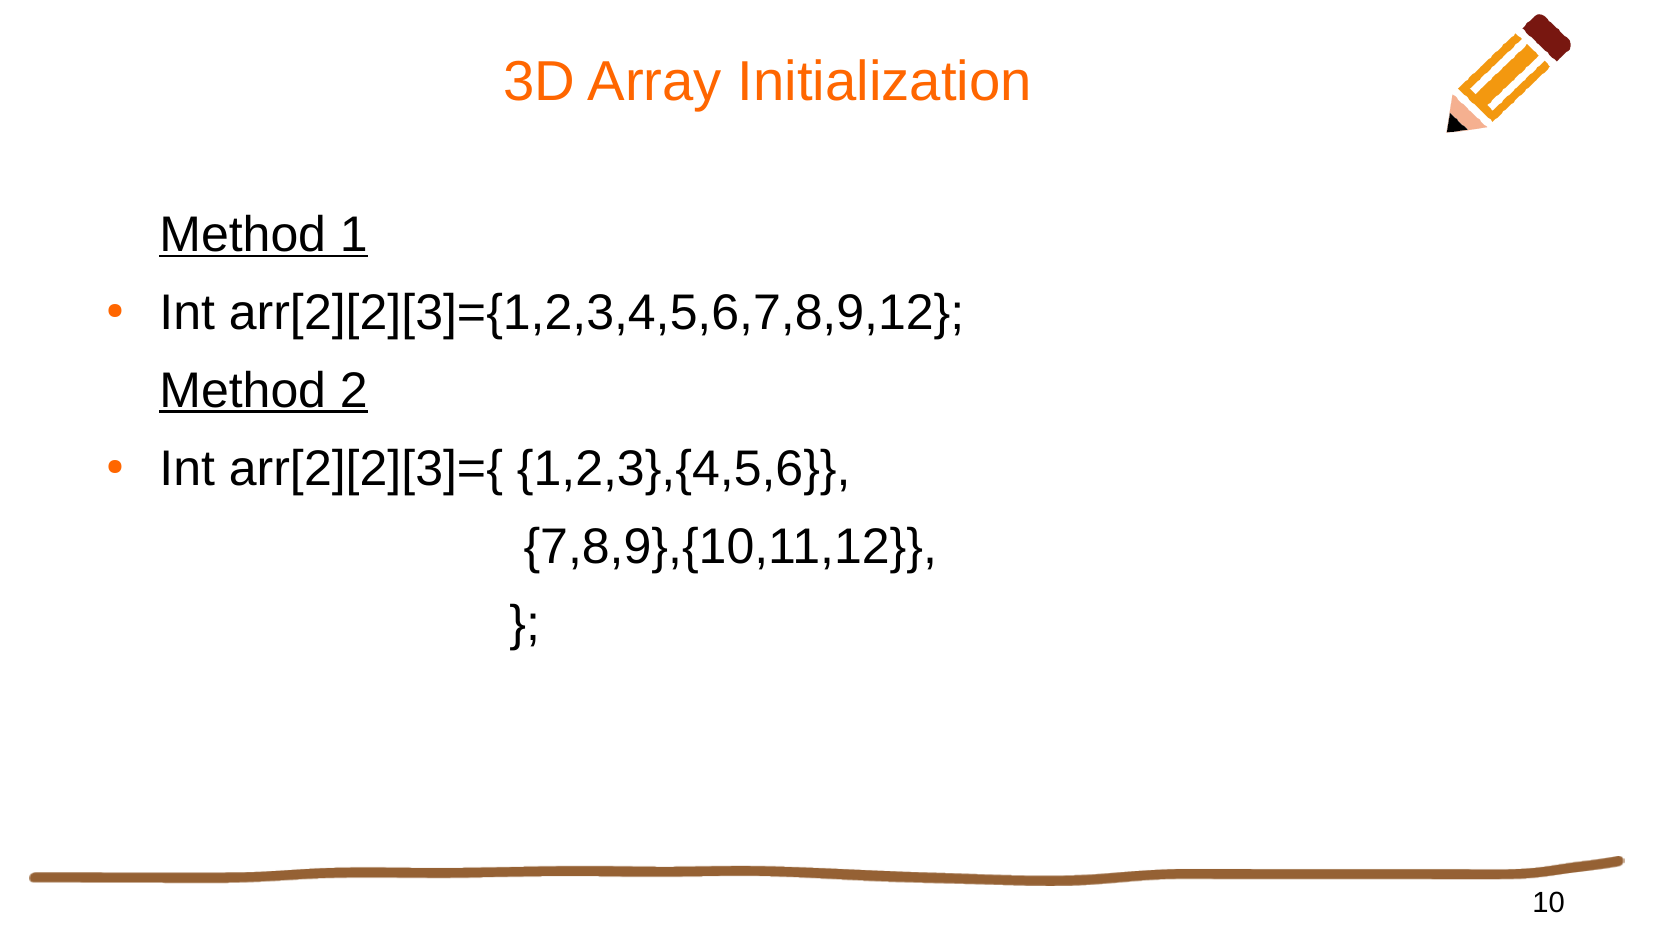

# 3D Array Initialization
Method 1
Int arr[2][2][3]={1,2,3,4,5,6,7,8,9,12};
Method 2
Int arr[2][2][3]={ {1,2,3},{4,5,6}},
 {7,8,9},{10,11,12}},
 };
10